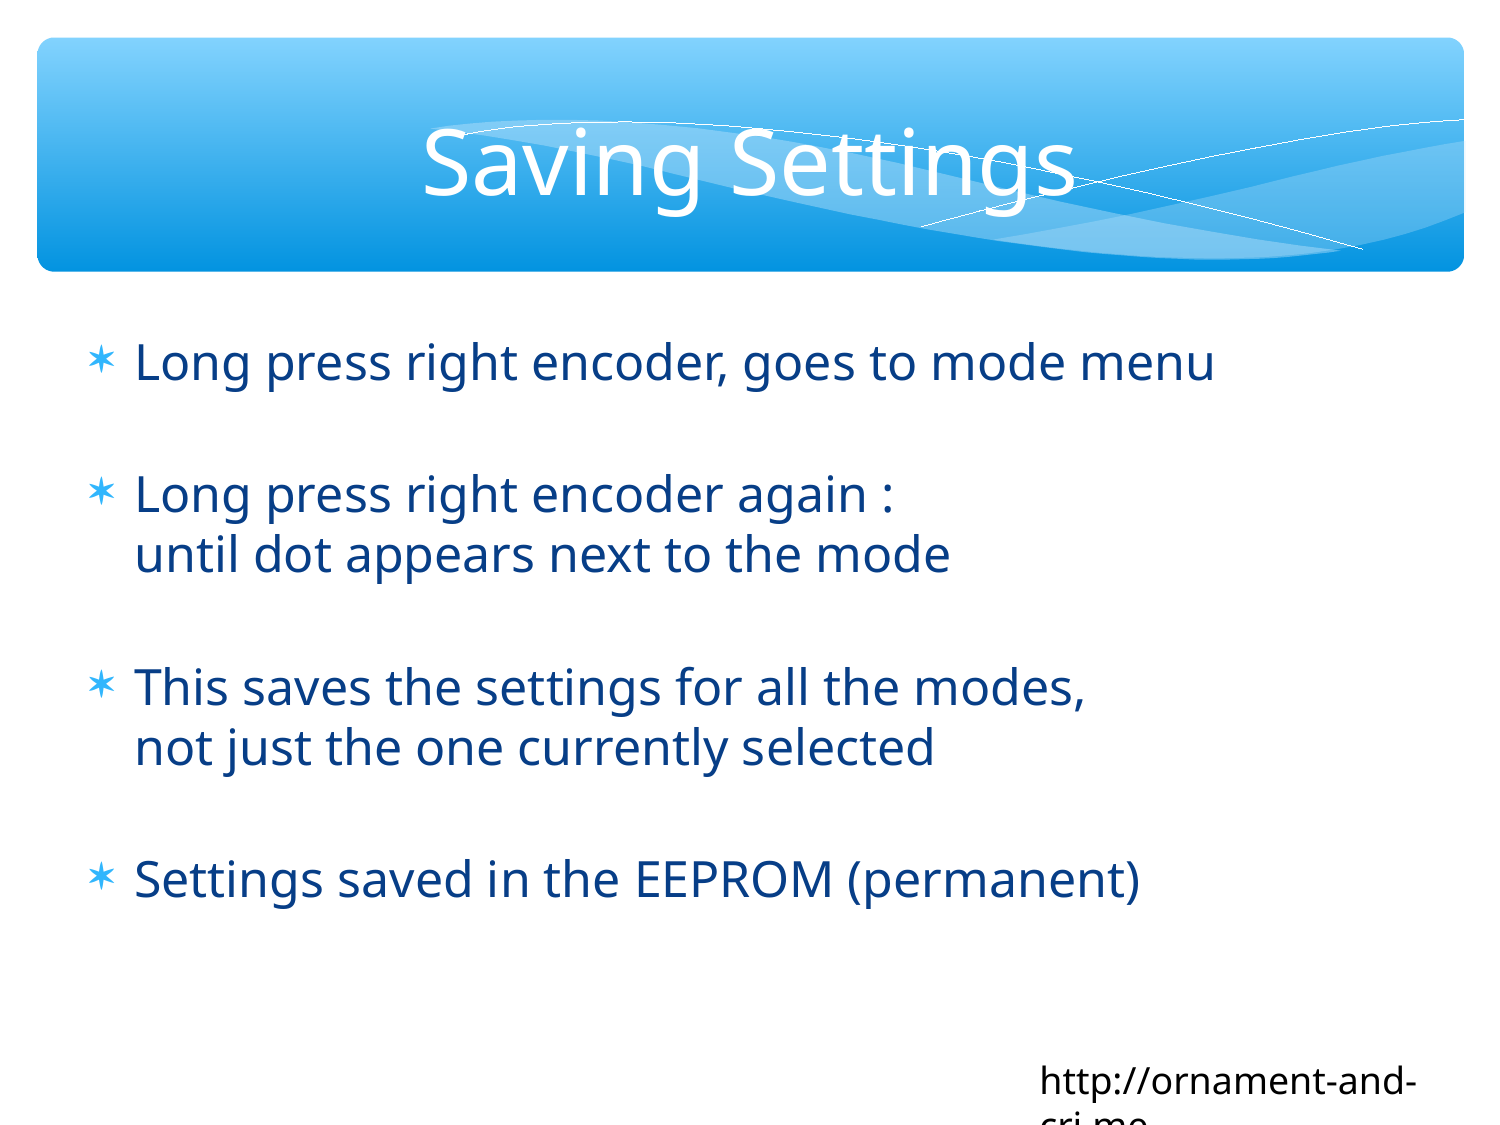

# Saving Settings
Long press right encoder, goes to mode menu
Long press right encoder again :
until dot appears next to the mode
This saves the settings for all the modes,
not just the one currently selected
Settings saved in the EEPROM (permanent)
http://ornament-and-cri.me